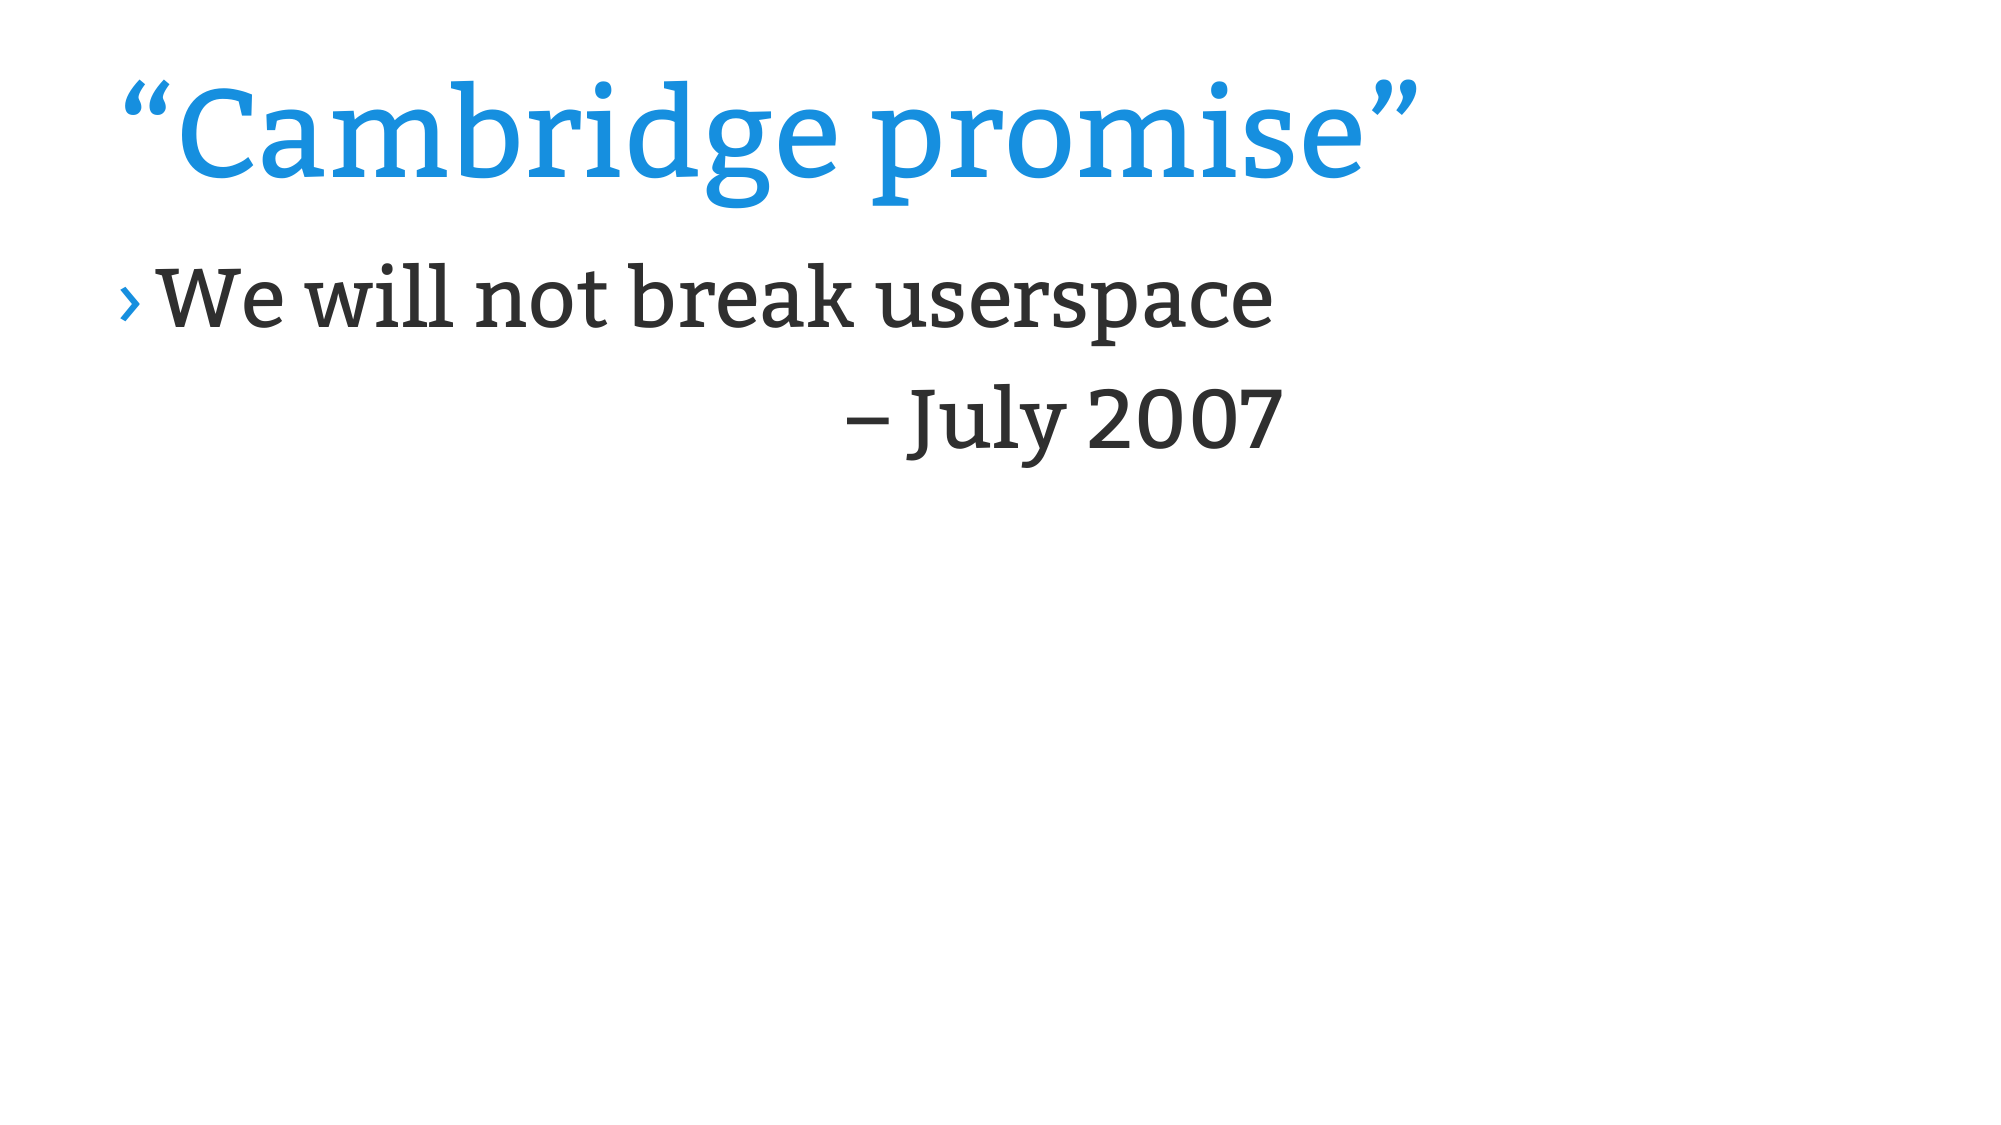

# “Cambridge promise”
We will not break userspace
 – July 2007